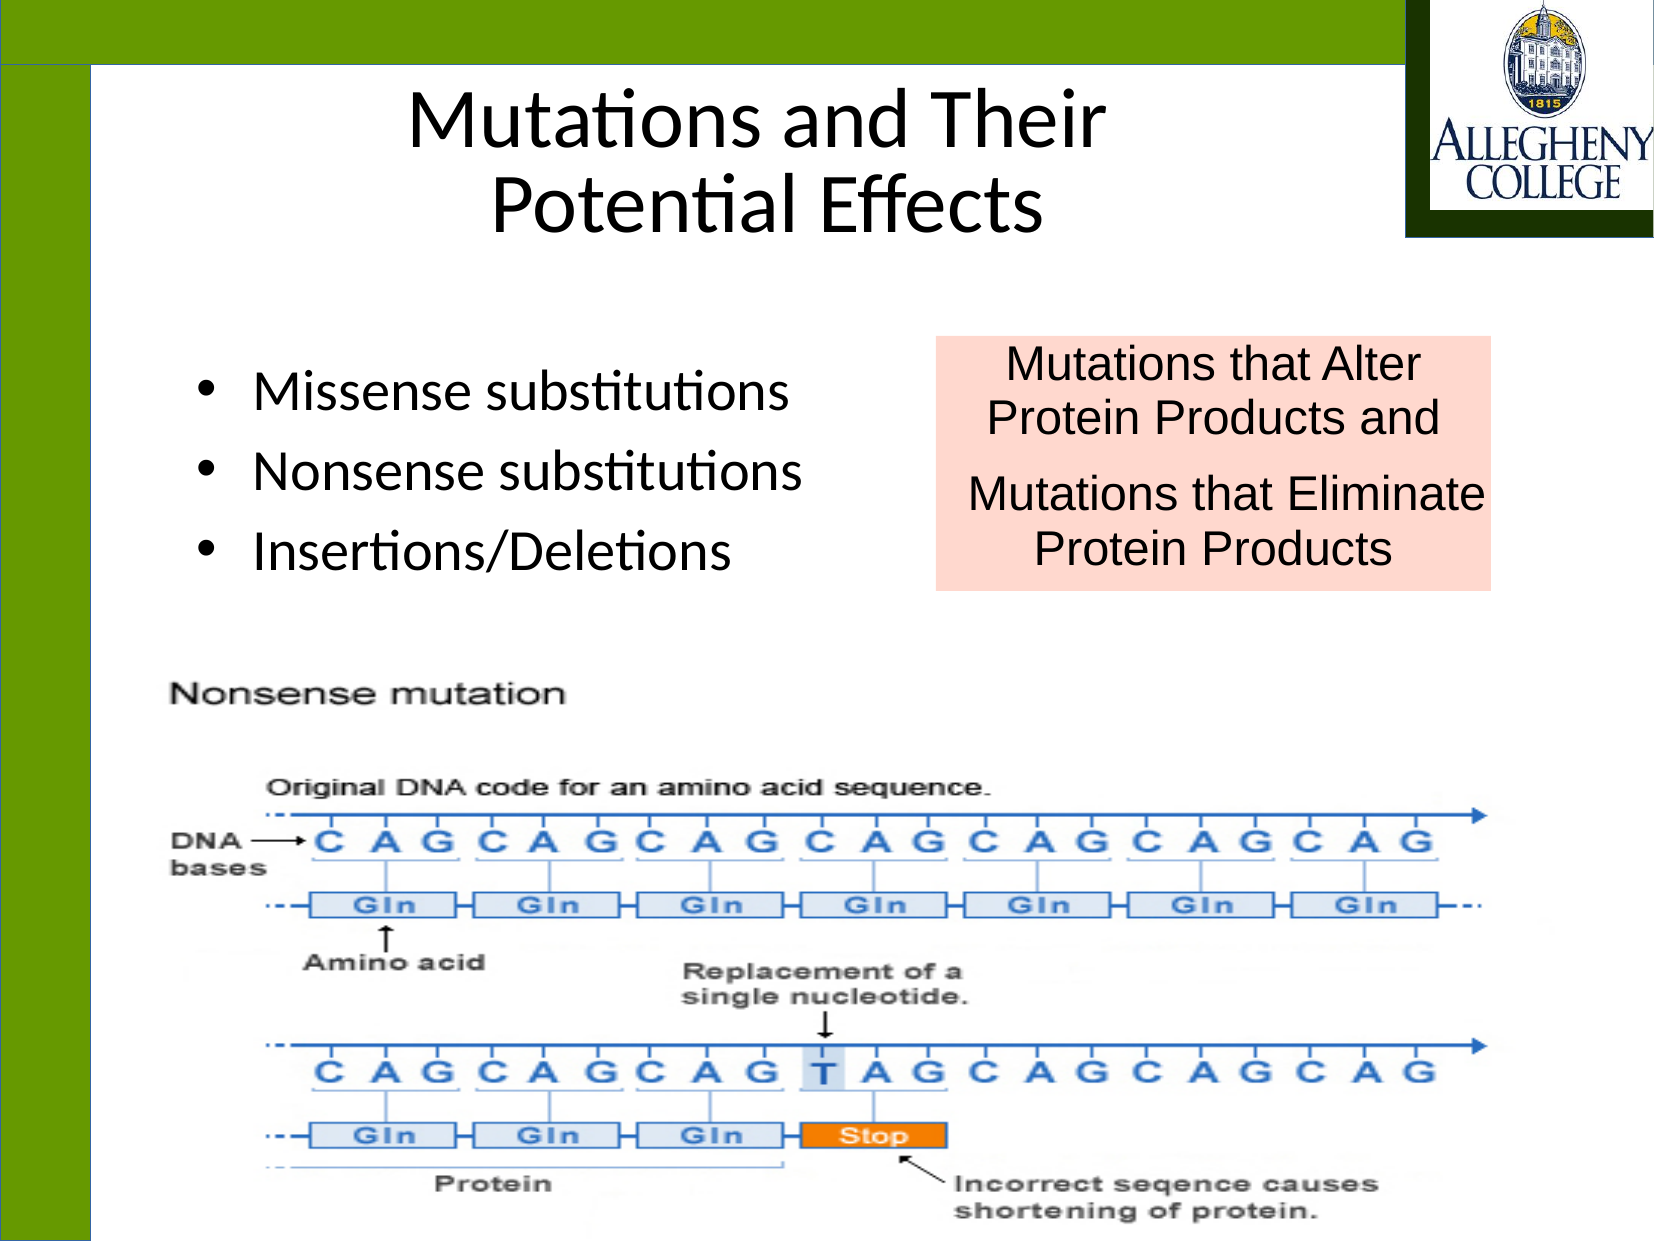

# Mutations and Their Potential Effects
Mutations that Alter Protein Products and
 Mutations that Eliminate Protein Products
Missense substitutions
Nonsense substitutions
Insertions/Deletions
Mutations that Eliminate Protein Products
Missense substitutions
Nonsense substitutions
Insertions/Deletions